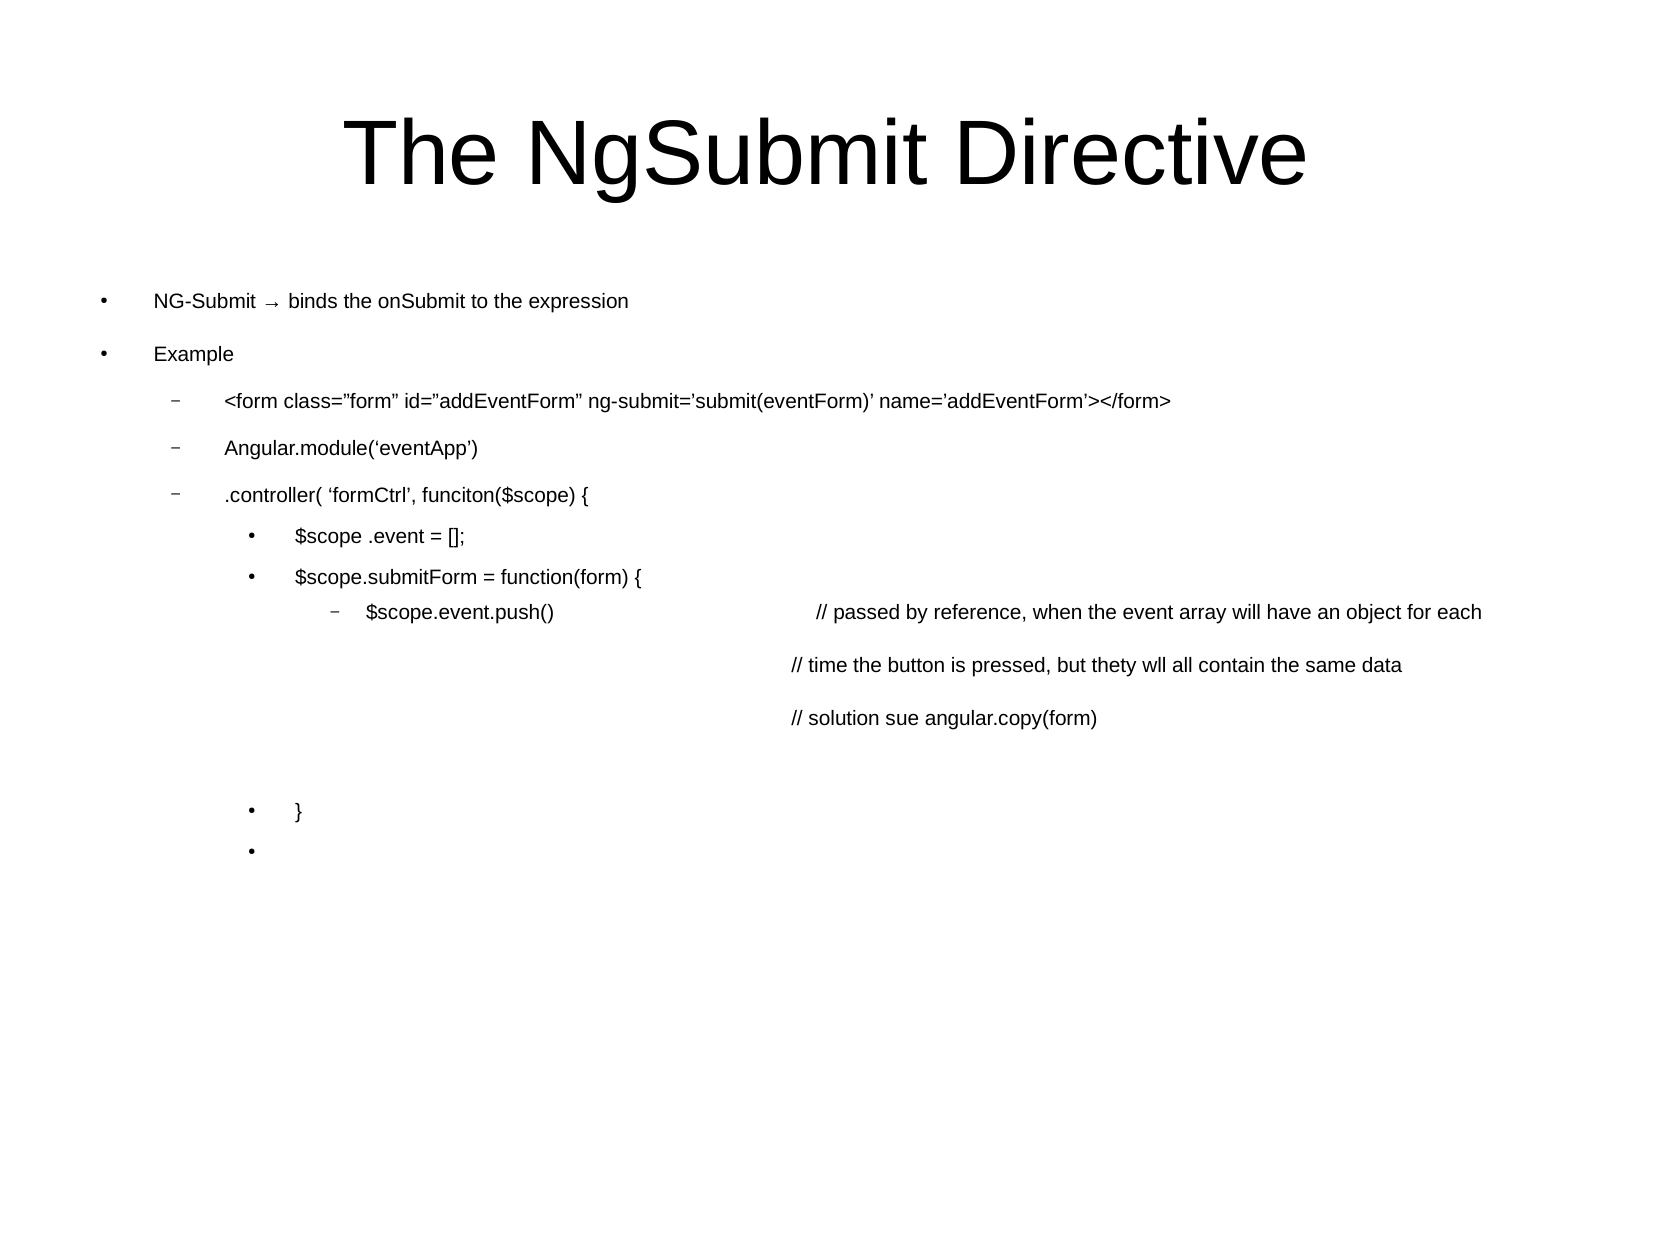

# The NgSubmit Directive
NG-Submit → binds the onSubmit to the expression
Example
<form class=”form” id=”addEventForm” ng-submit=’submit(eventForm)’ name=’addEventForm’></form>
Angular.module(‘eventApp’)
.controller( ‘formCtrl’, funciton($scope) {
$scope .event = [];
$scope.submitForm = function(form) {
$scope.event.push()				// passed by reference, when the event array will have an object for each
// time the button is pressed, but thety wll all contain the same data
// solution sue angular.copy(form)
}